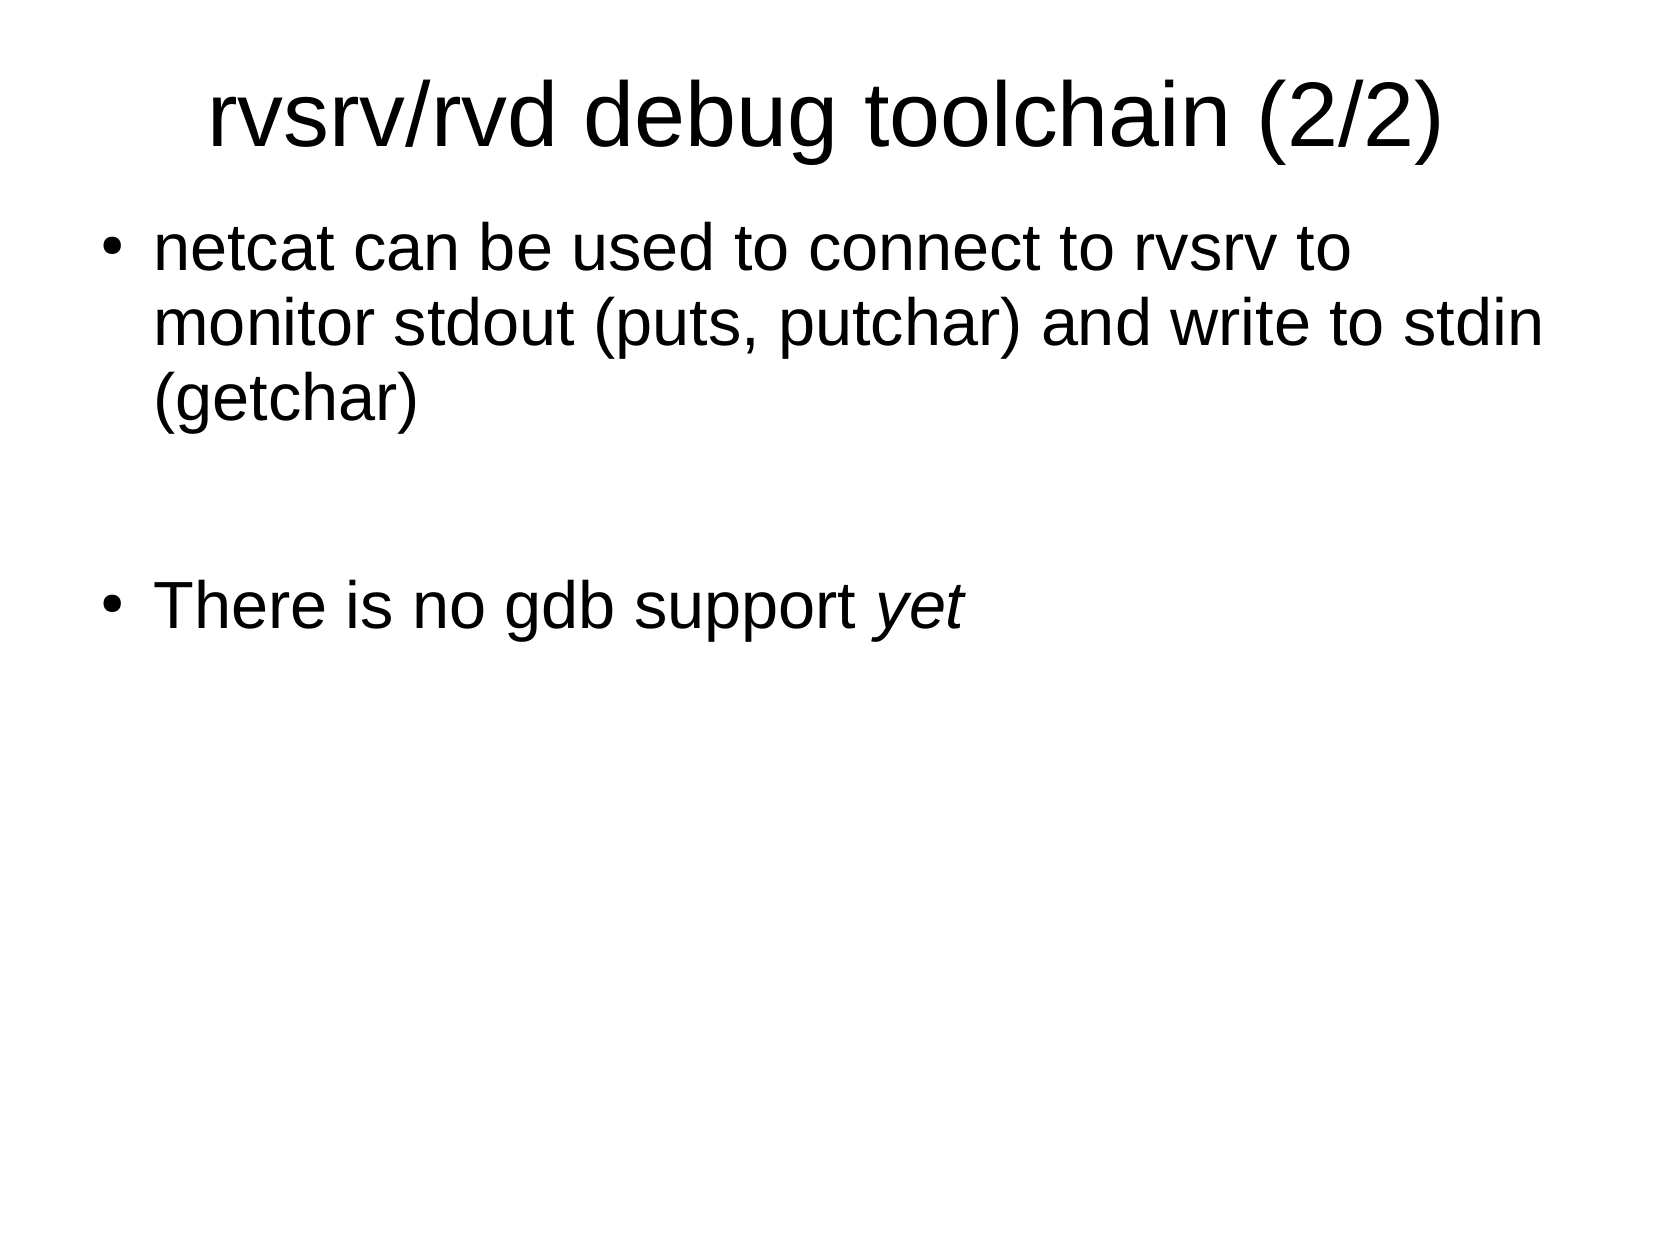

# rvsrv/rvd debug toolchain (2/2)
netcat can be used to connect to rvsrv to monitor stdout (puts, putchar) and write to stdin (getchar)
There is no gdb support yet